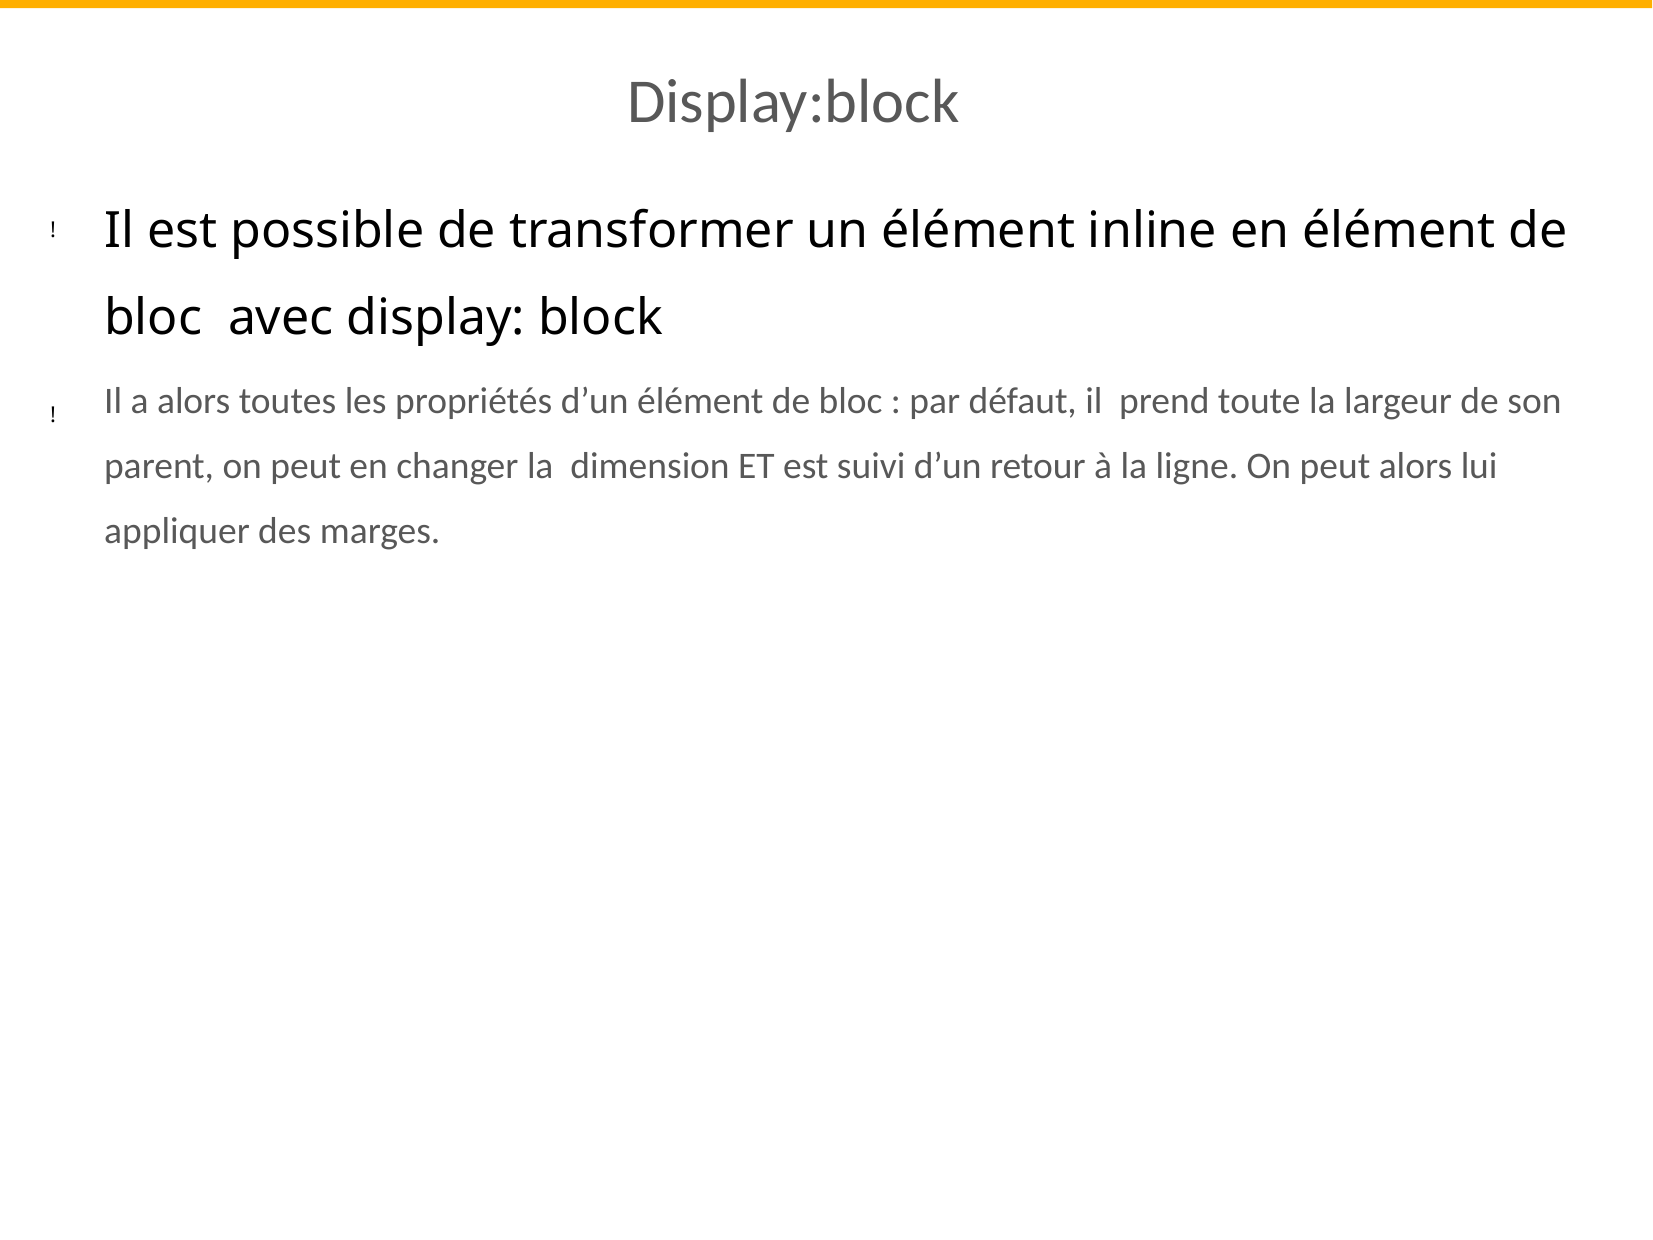

Display:block
Il est possible de transformer un élément inline en élément de bloc avec display: block
!
# Il a alors toutes les propriétés d’un élément de bloc : par défaut, il prend toute la largeur de son parent, on peut en changer la dimension ET est suivi d’un retour à la ligne. On peut alors lui appliquer des marges.
!